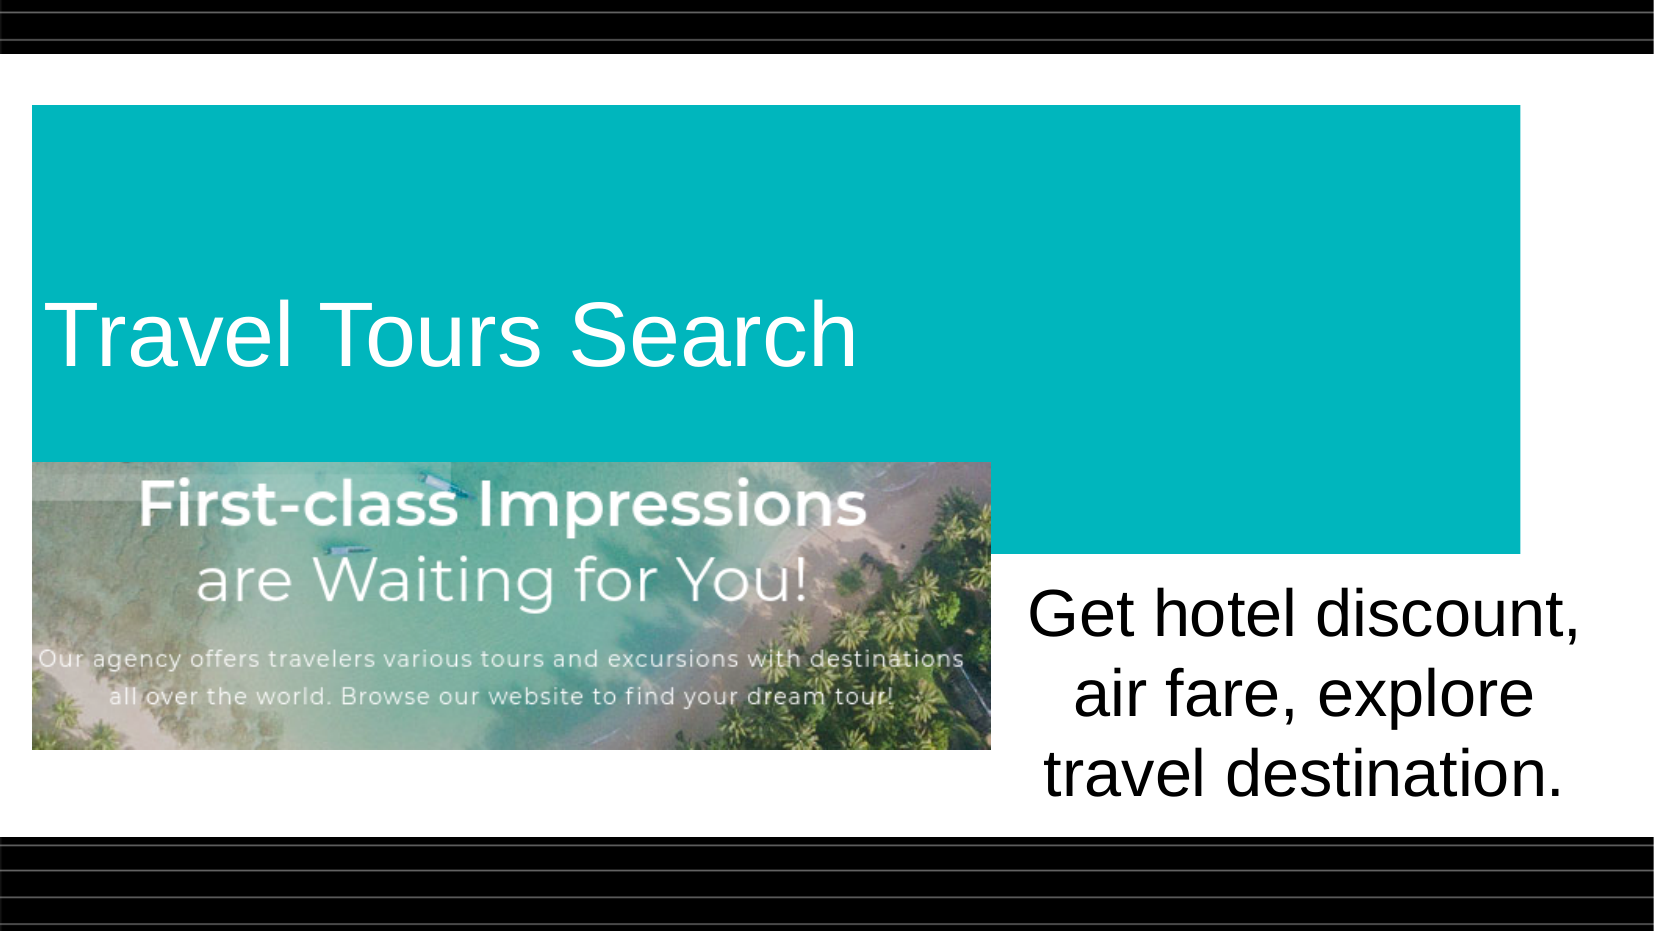

# Travel Tours Search
Get hotel discount, air fare, explore travel destination.